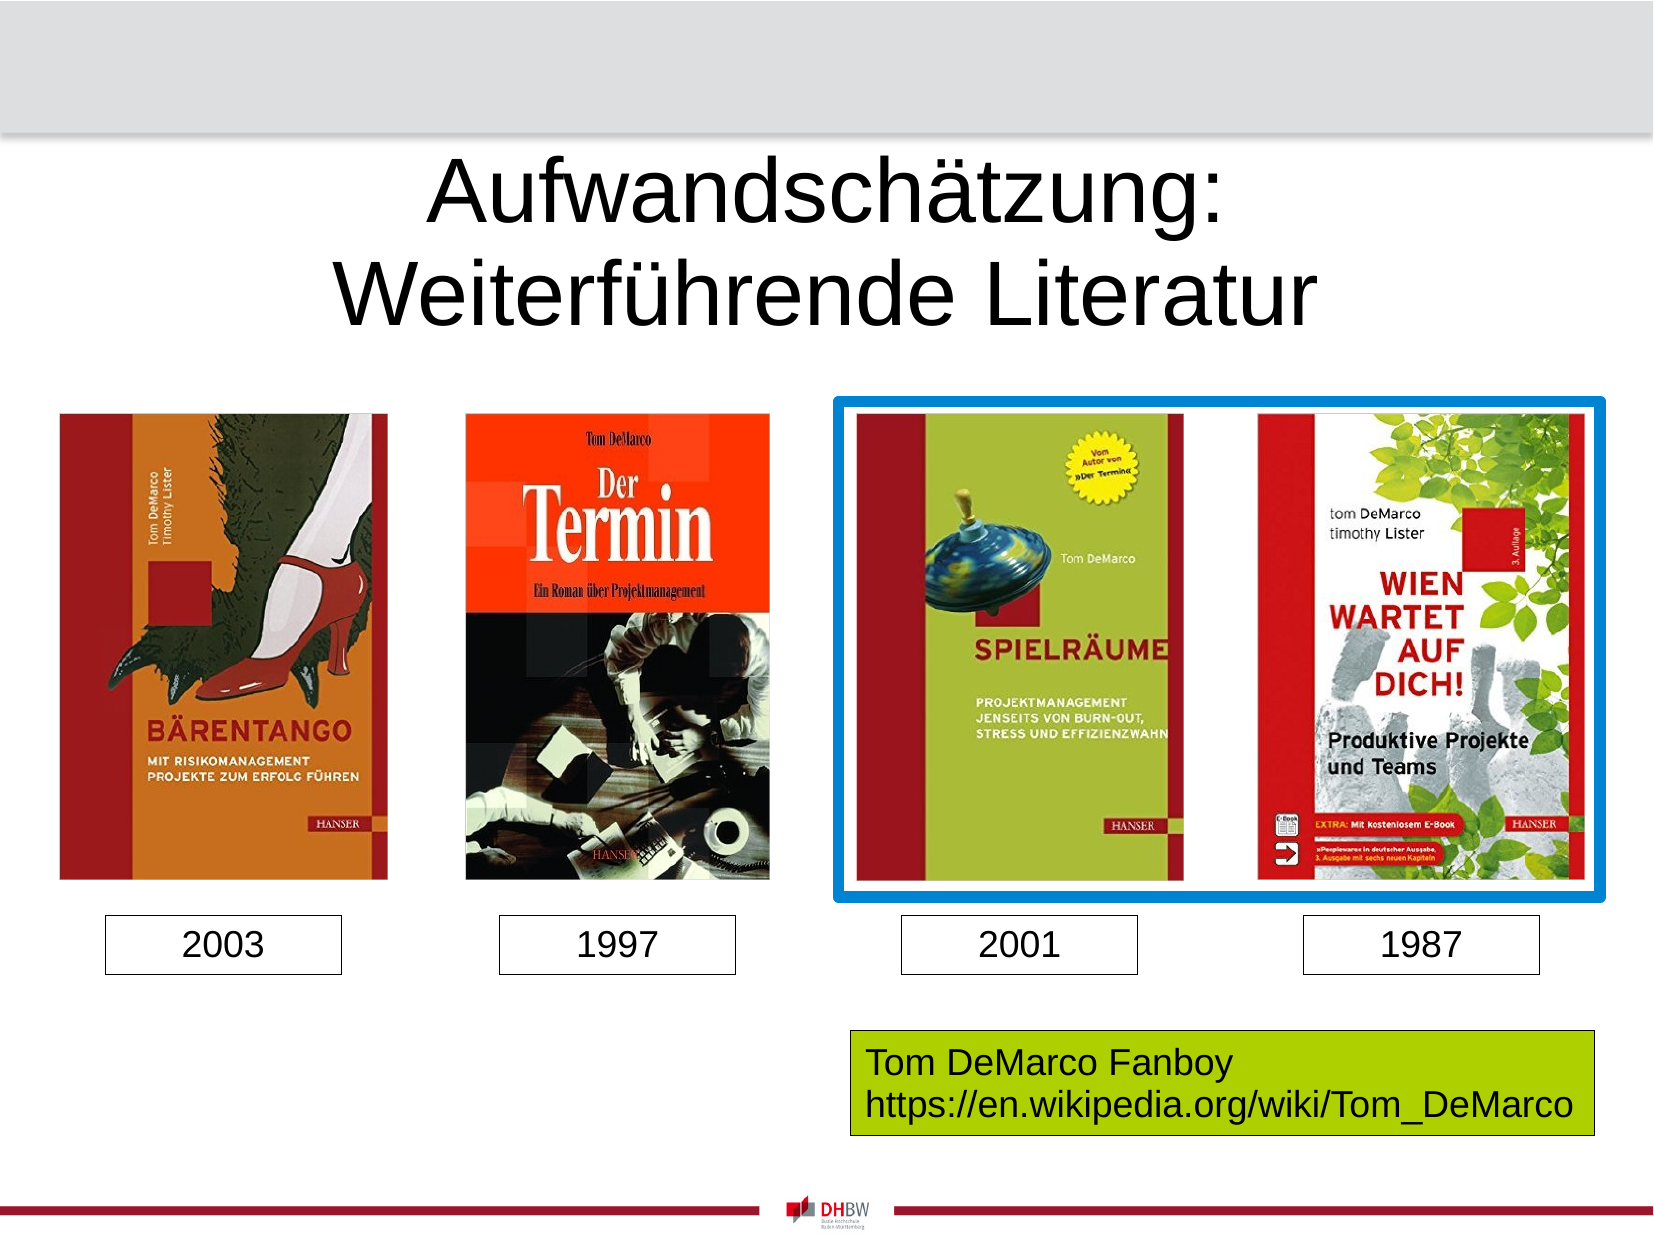

# Aufwandschätzung: Weiterführende Literatur
2003
1997
2001
1987
Tom DeMarco Fanboy
https://en.wikipedia.org/wiki/Tom_DeMarco